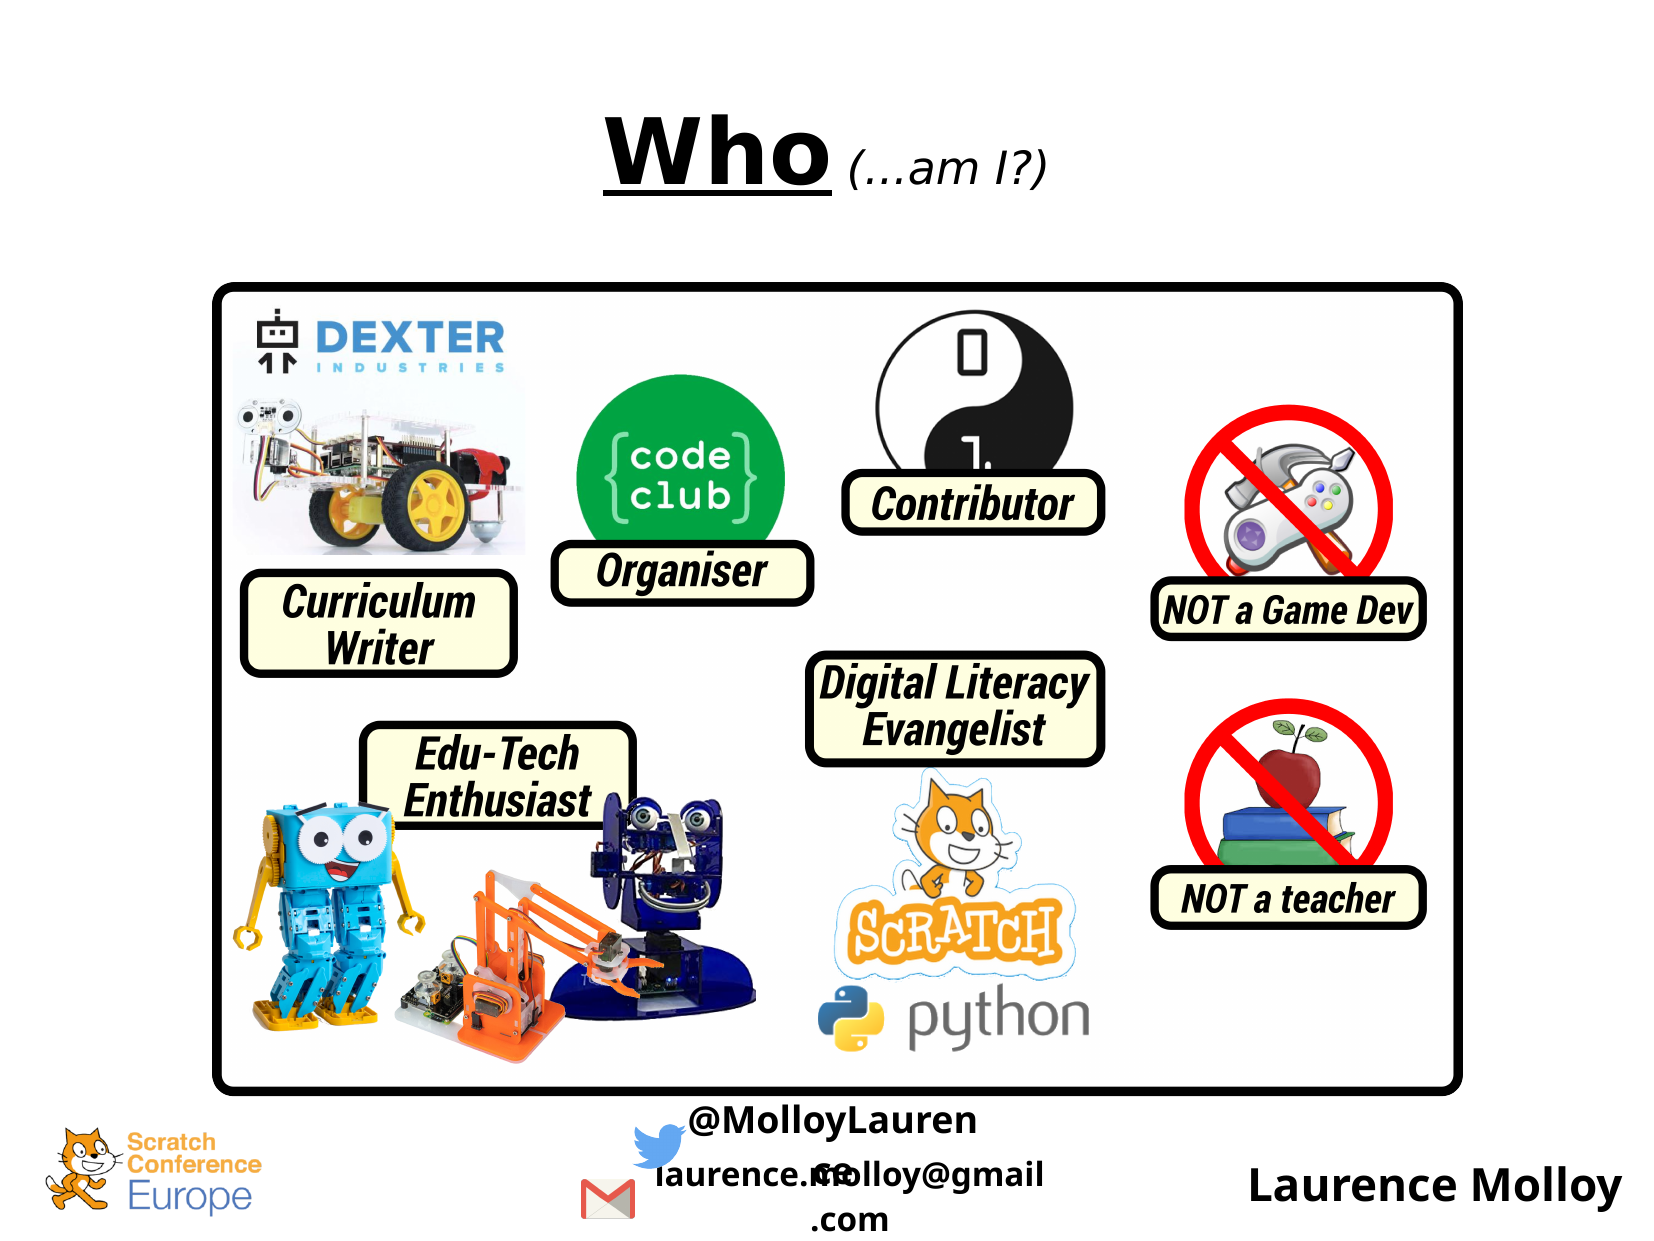

# Who (...am I?)
@MolloyLaurence
Laurence Molloy
laurence.molloy@gmail.com